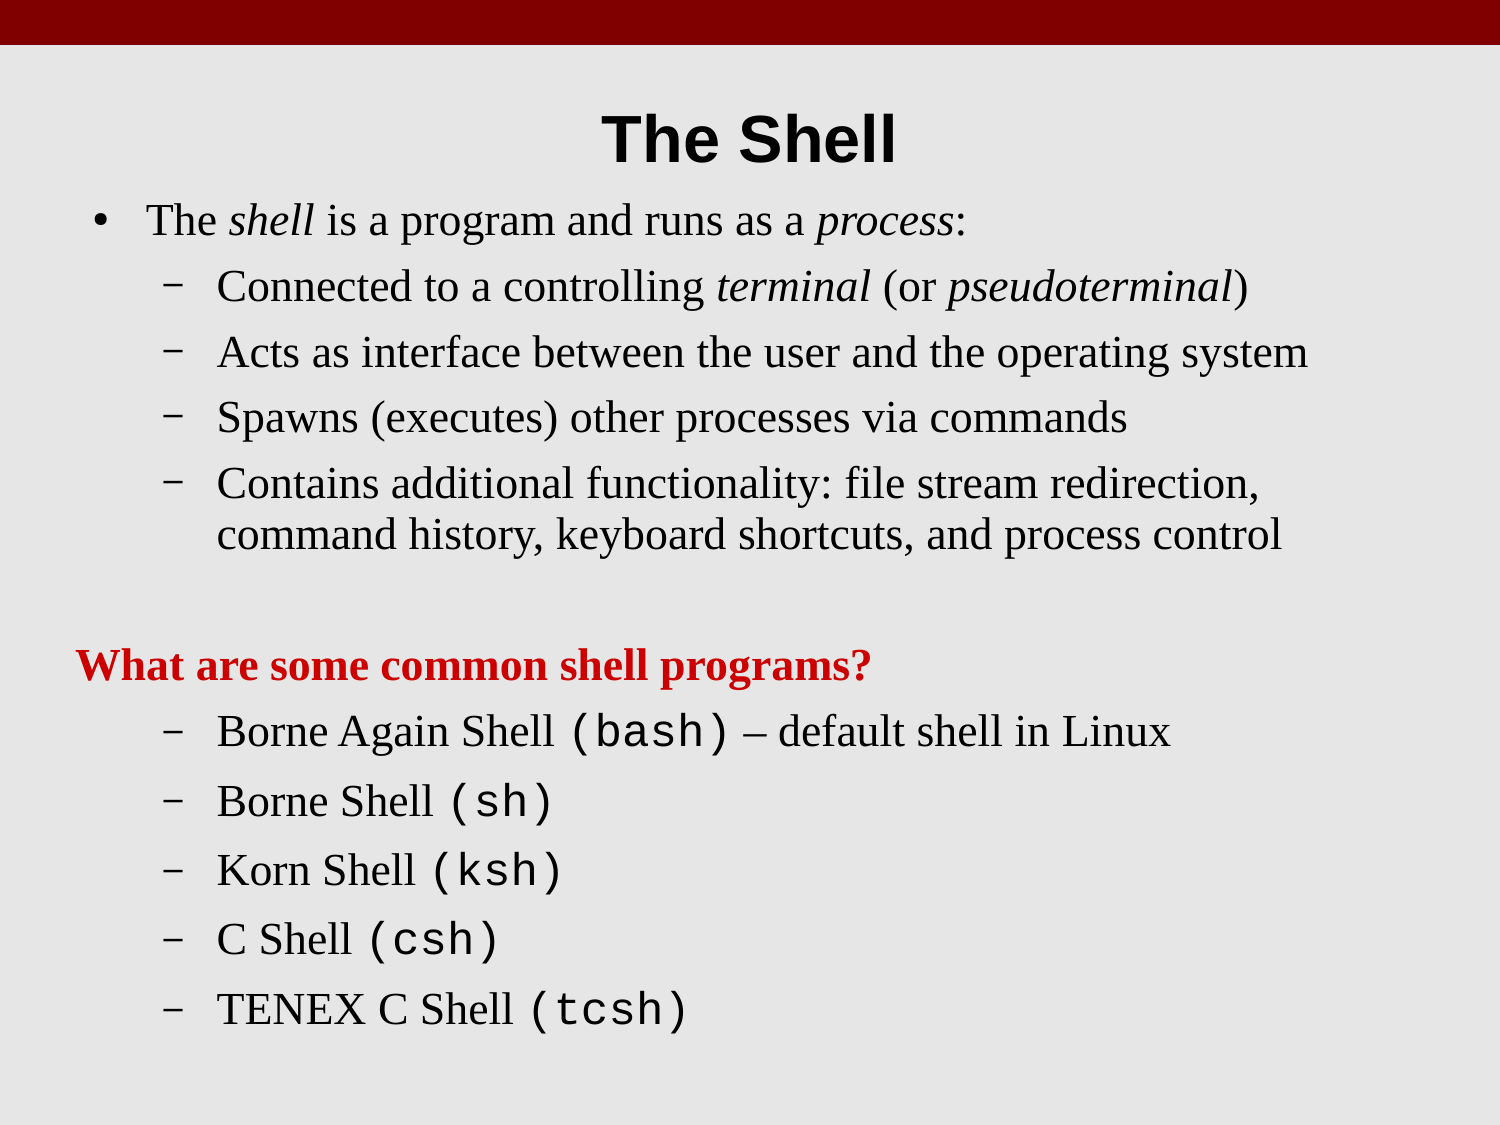

# The Shell
The shell is a program and runs as a process:
Connected to a controlling terminal (or pseudoterminal)
Acts as interface between the user and the operating system
Spawns (executes) other processes via commands
Contains additional functionality: file stream redirection, command history, keyboard shortcuts, and process control
What are some common shell programs?
Borne Again Shell (bash) – default shell in Linux
Borne Shell (sh)
Korn Shell (ksh)
C Shell (csh)
TENEX C Shell (tcsh)